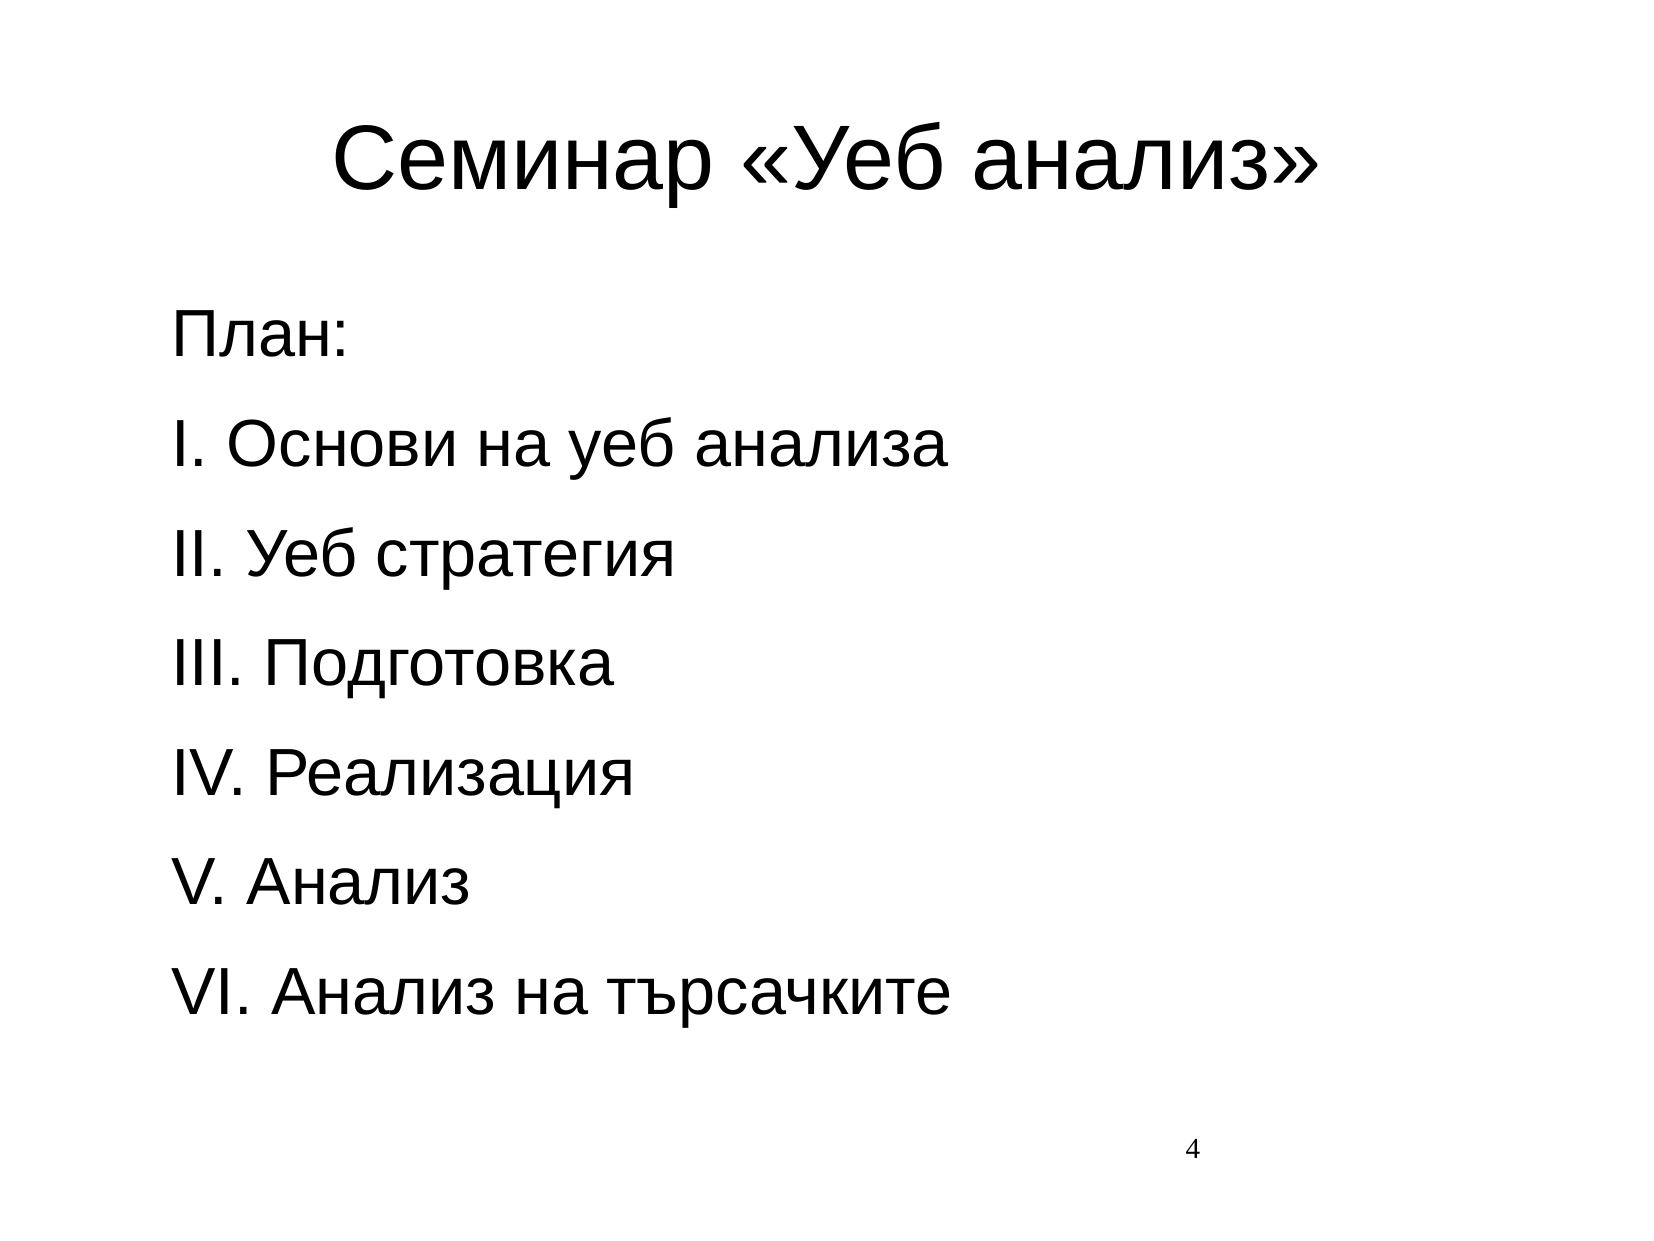

# Семинар «Уеб анализ»
План:
I. Основи на уеб анализа
II. Уеб стратегия
III. Подготовка
IV. Реализация
V. Анализ
VI. Анализ на търсачките